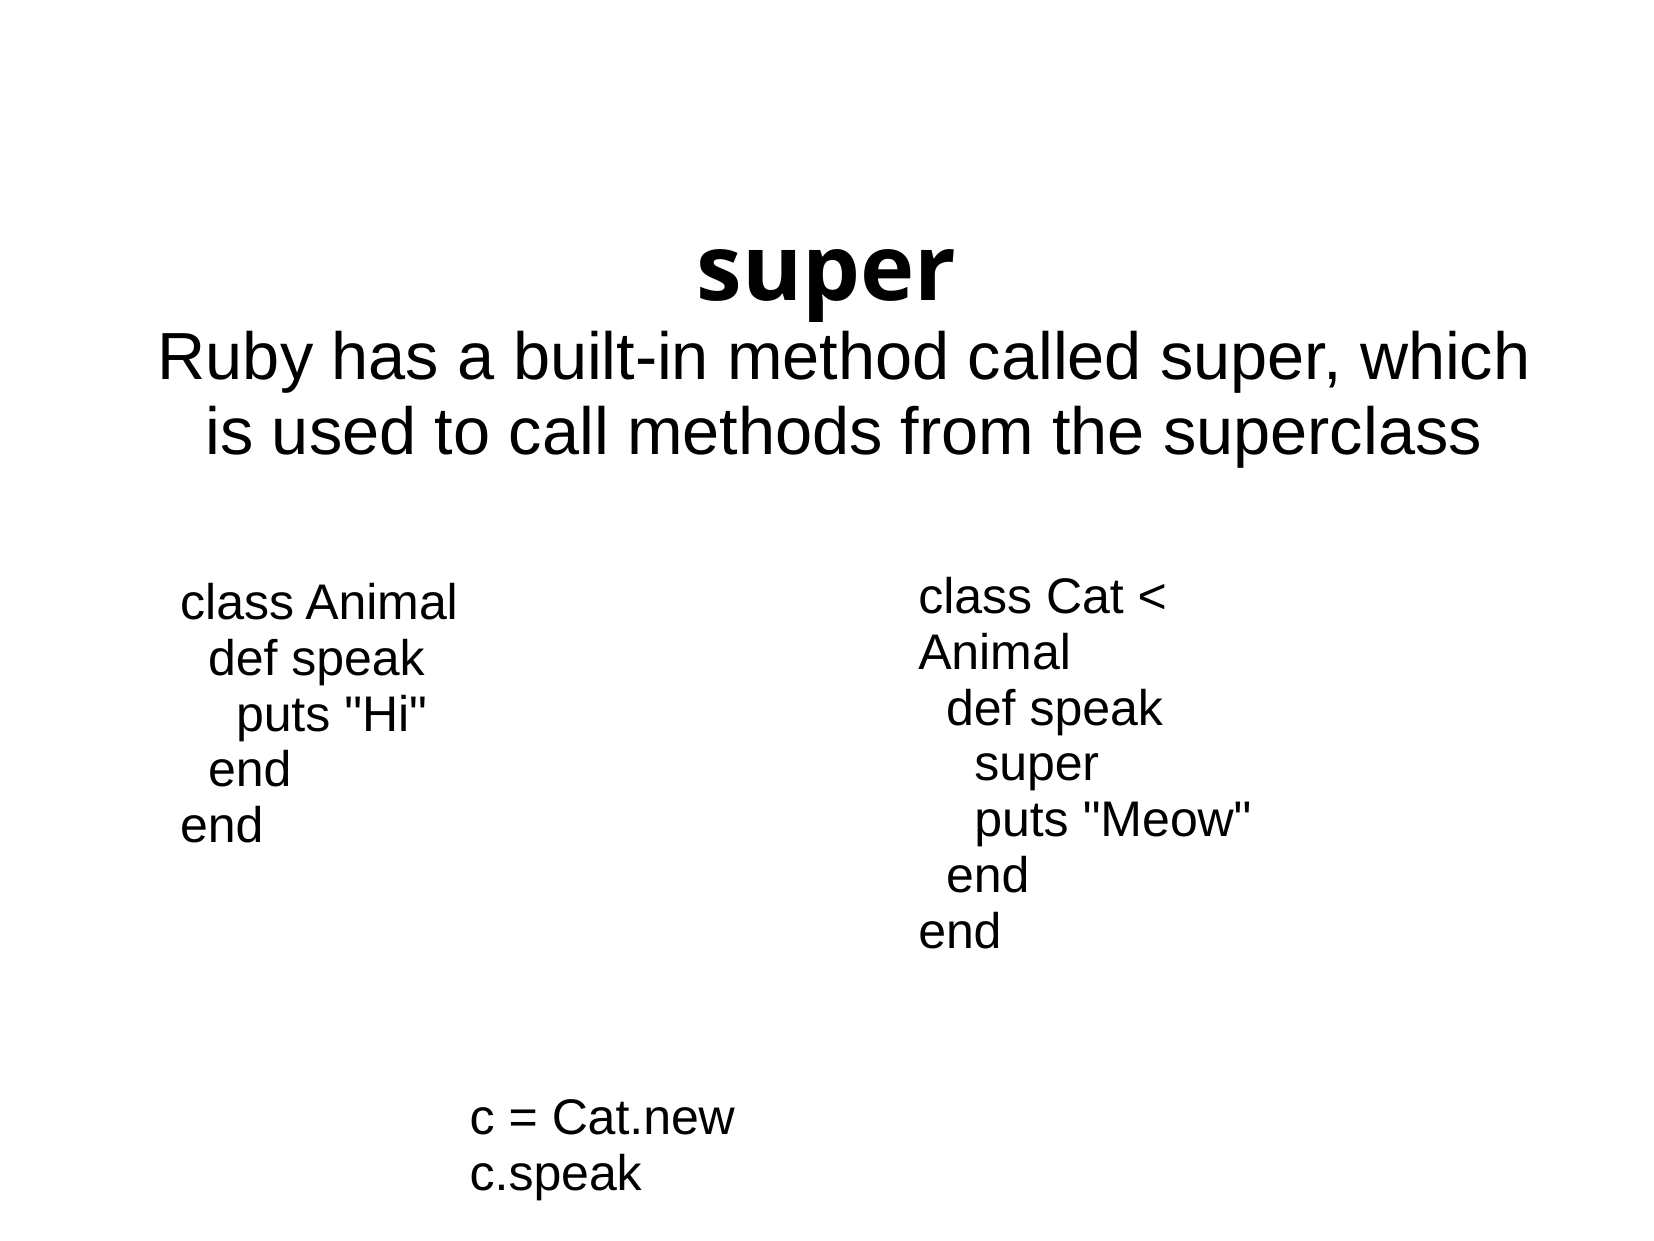

# super
Ruby has a built-in method called super, which is used to call methods from the superclass
class Cat < Animal
 def speak
 super
 puts "Meow"
 end
end
class Animal
 def speak
 puts "Hi"
 end
end
c = Cat.new
c.speak